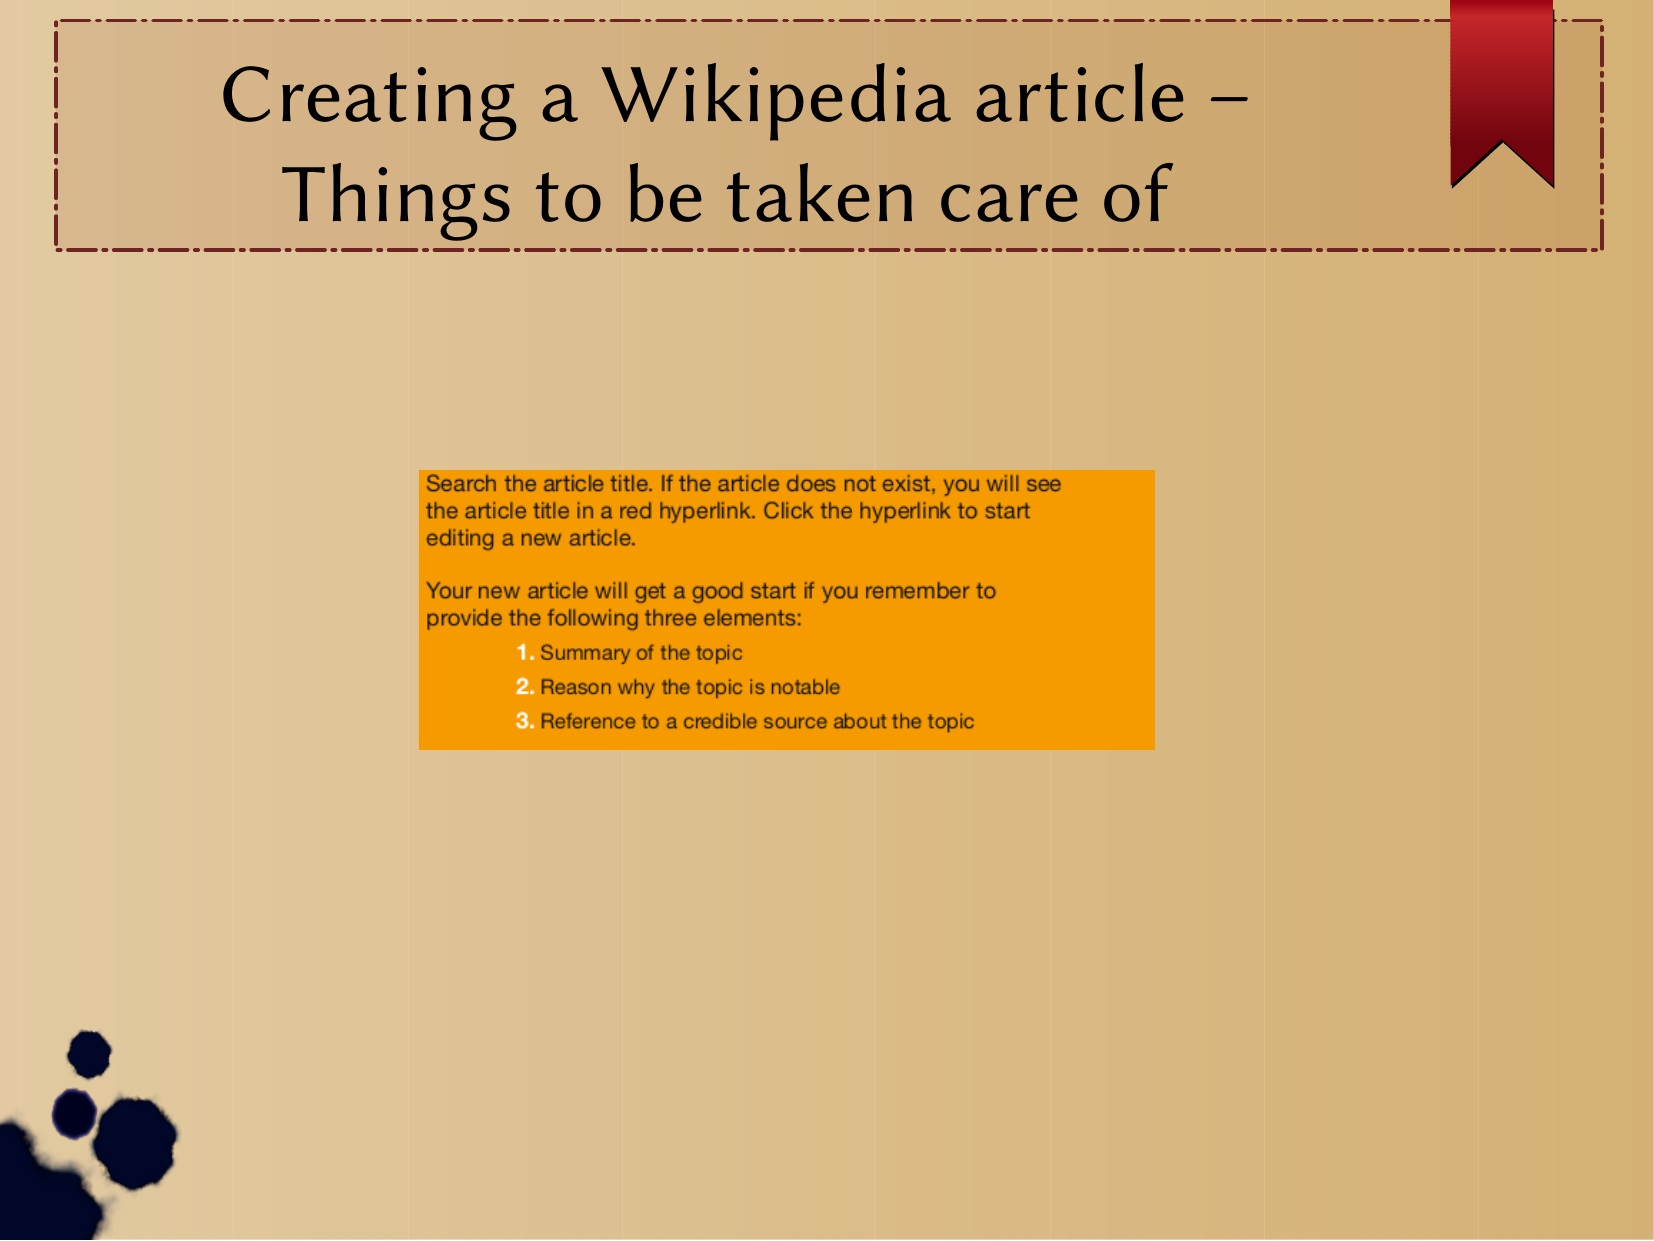

Creating a Wikipedia article –
Things to be taken care of